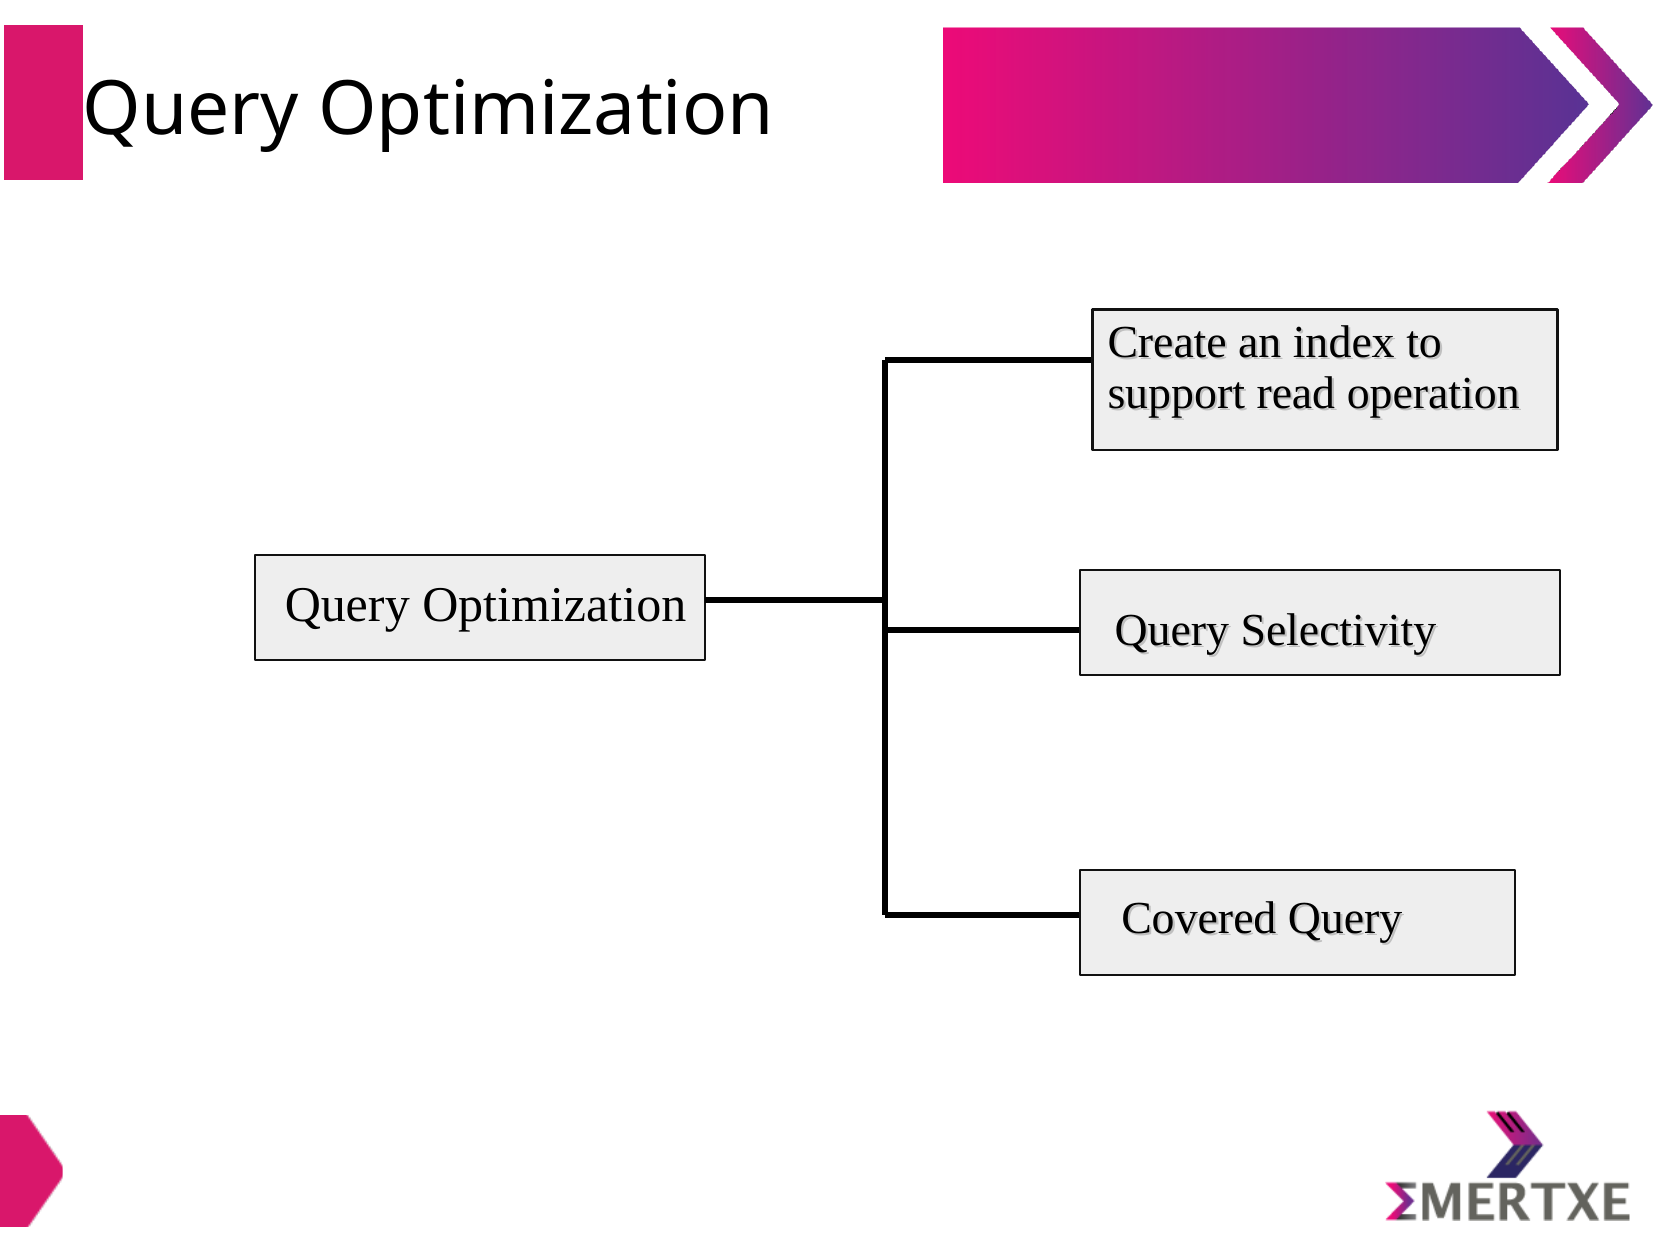

# Query Optimization
Create an index to support read operation
Query Optimization
Query Selectivity
 Covered Query